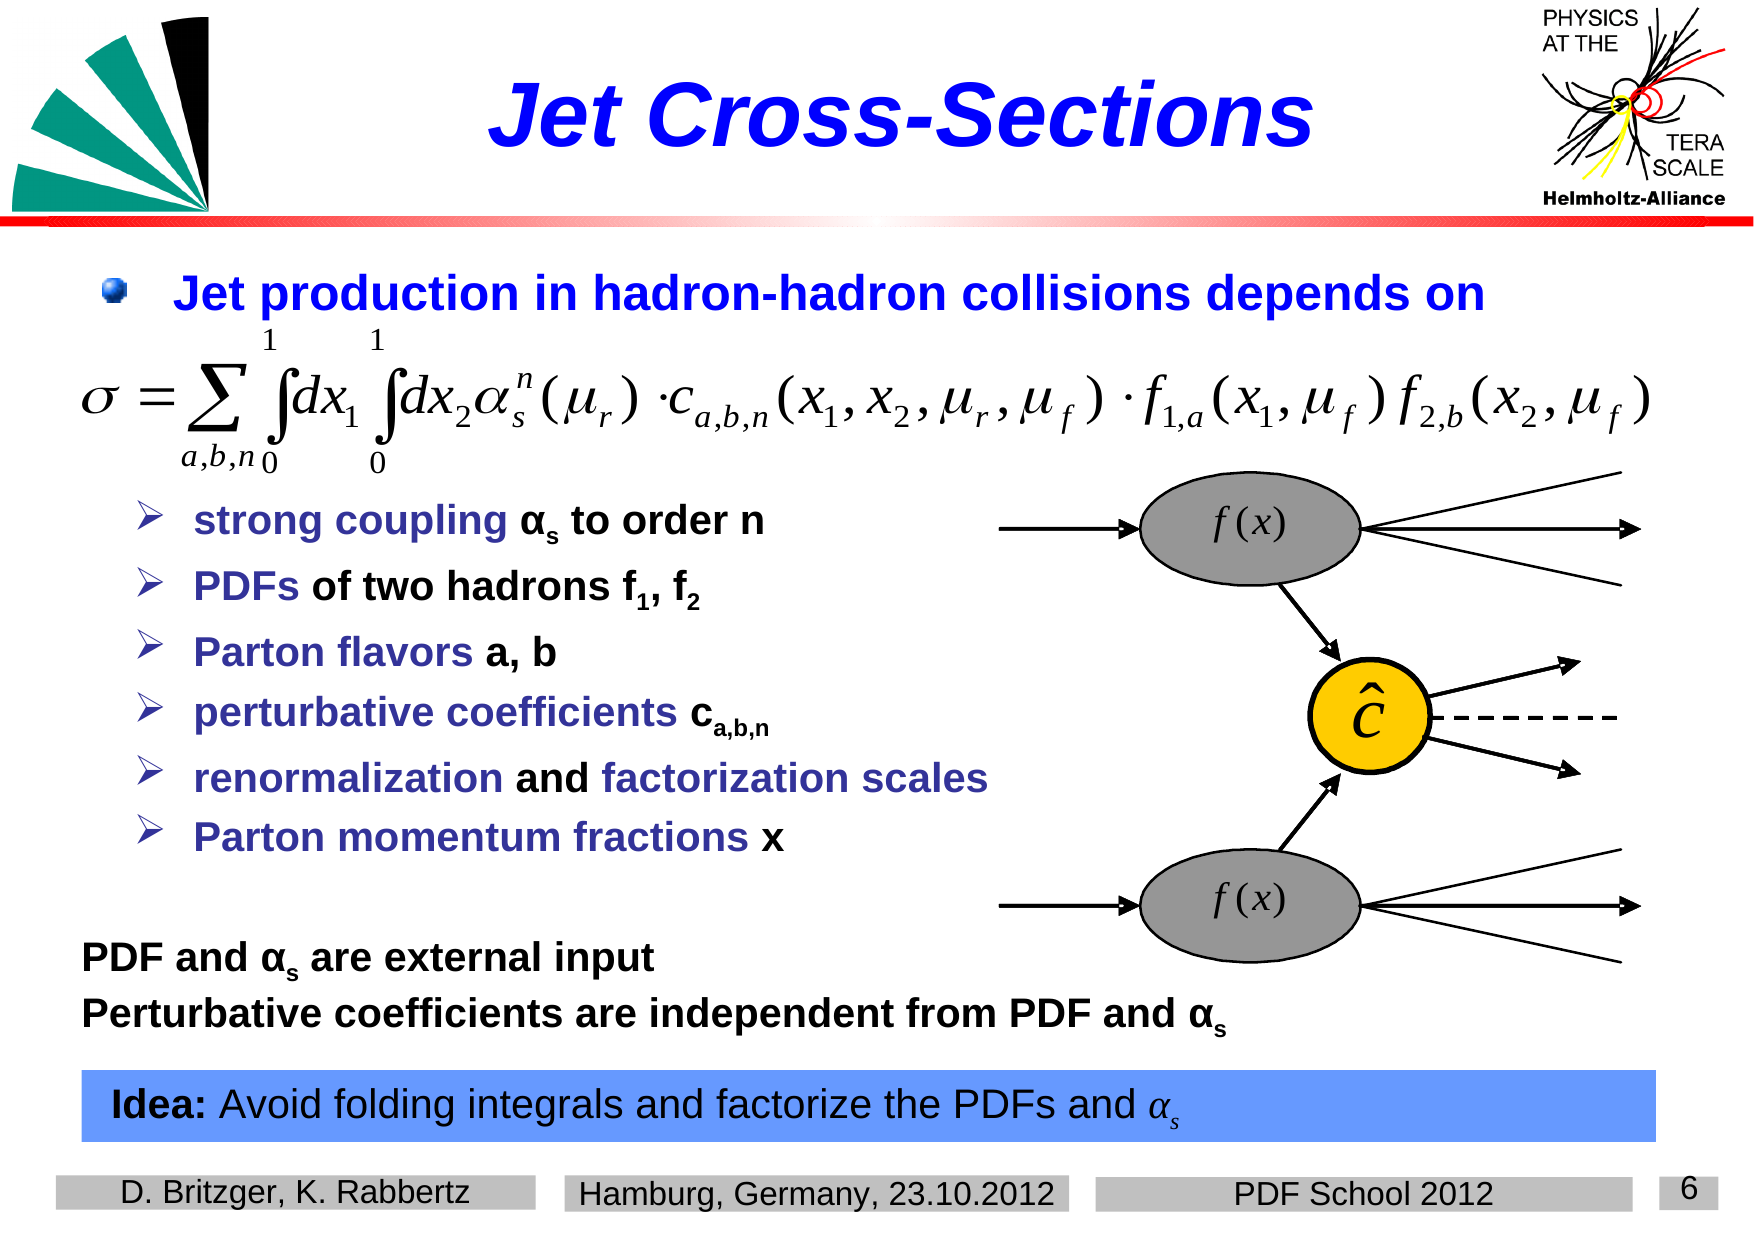

# Jet Cross-Sections
Jet production in hadron-hadron collisions depends on
strong coupling αs to order n
PDFs of two hadrons f1, f2
Parton flavors a, b
perturbative coefficients ca,b,n
renormalization and factorization scales
Parton momentum fractions x
PDF and αs are external input
Perturbative coefficients are independent from PDF and αs
Idea: Avoid folding integrals and factorize the PDFs and αs